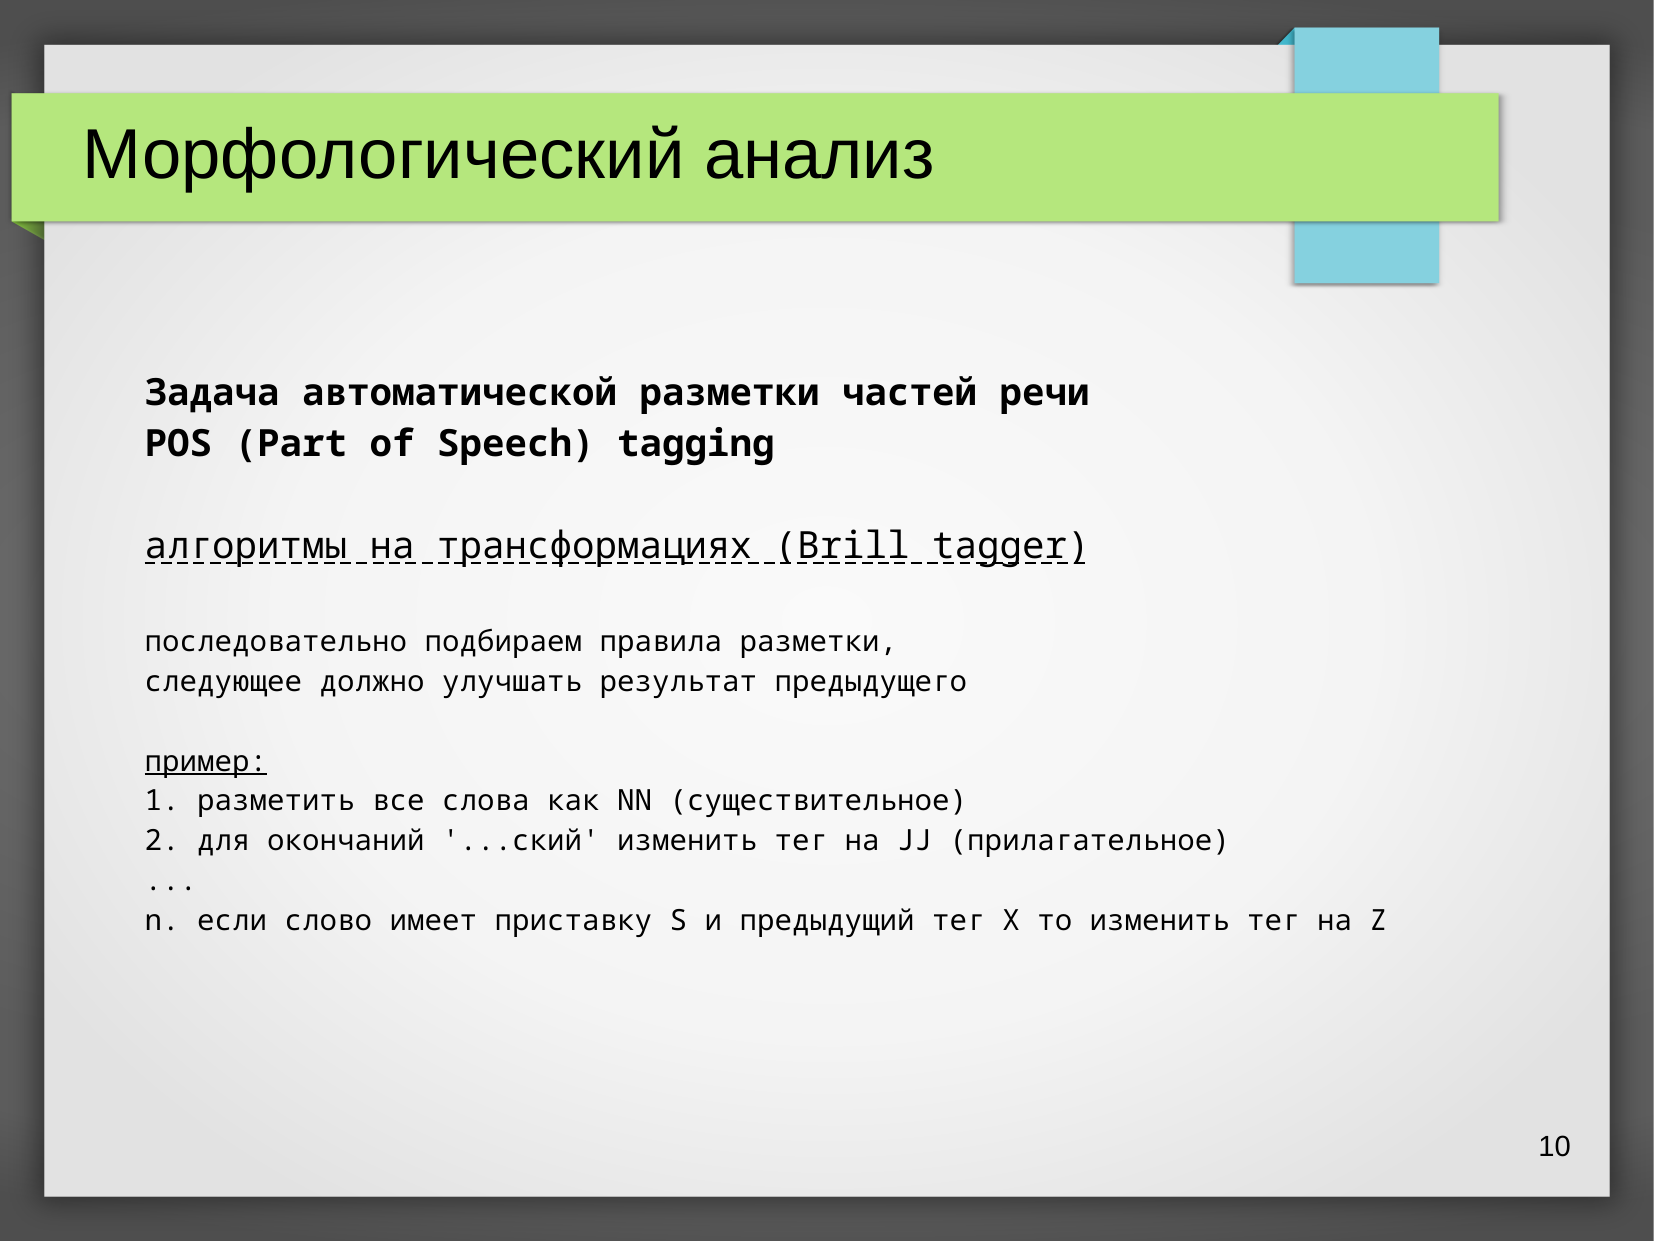

# Морфологический анализ
Задача автоматической разметки частей речи
POS (Part of Speech) tagging
алгоритмы на трансформациях (Brill tagger)
последовательно подбираем правила разметки,
следующее должно улучшать результат предыдущего
пример:
1. разметить все слова как NN (существительное)
2. для окончаний '...ский' изменить тег на JJ (прилагательное)
...
n. если слово имеет приставку S и предыдущий тег X то изменить тег на Z
10